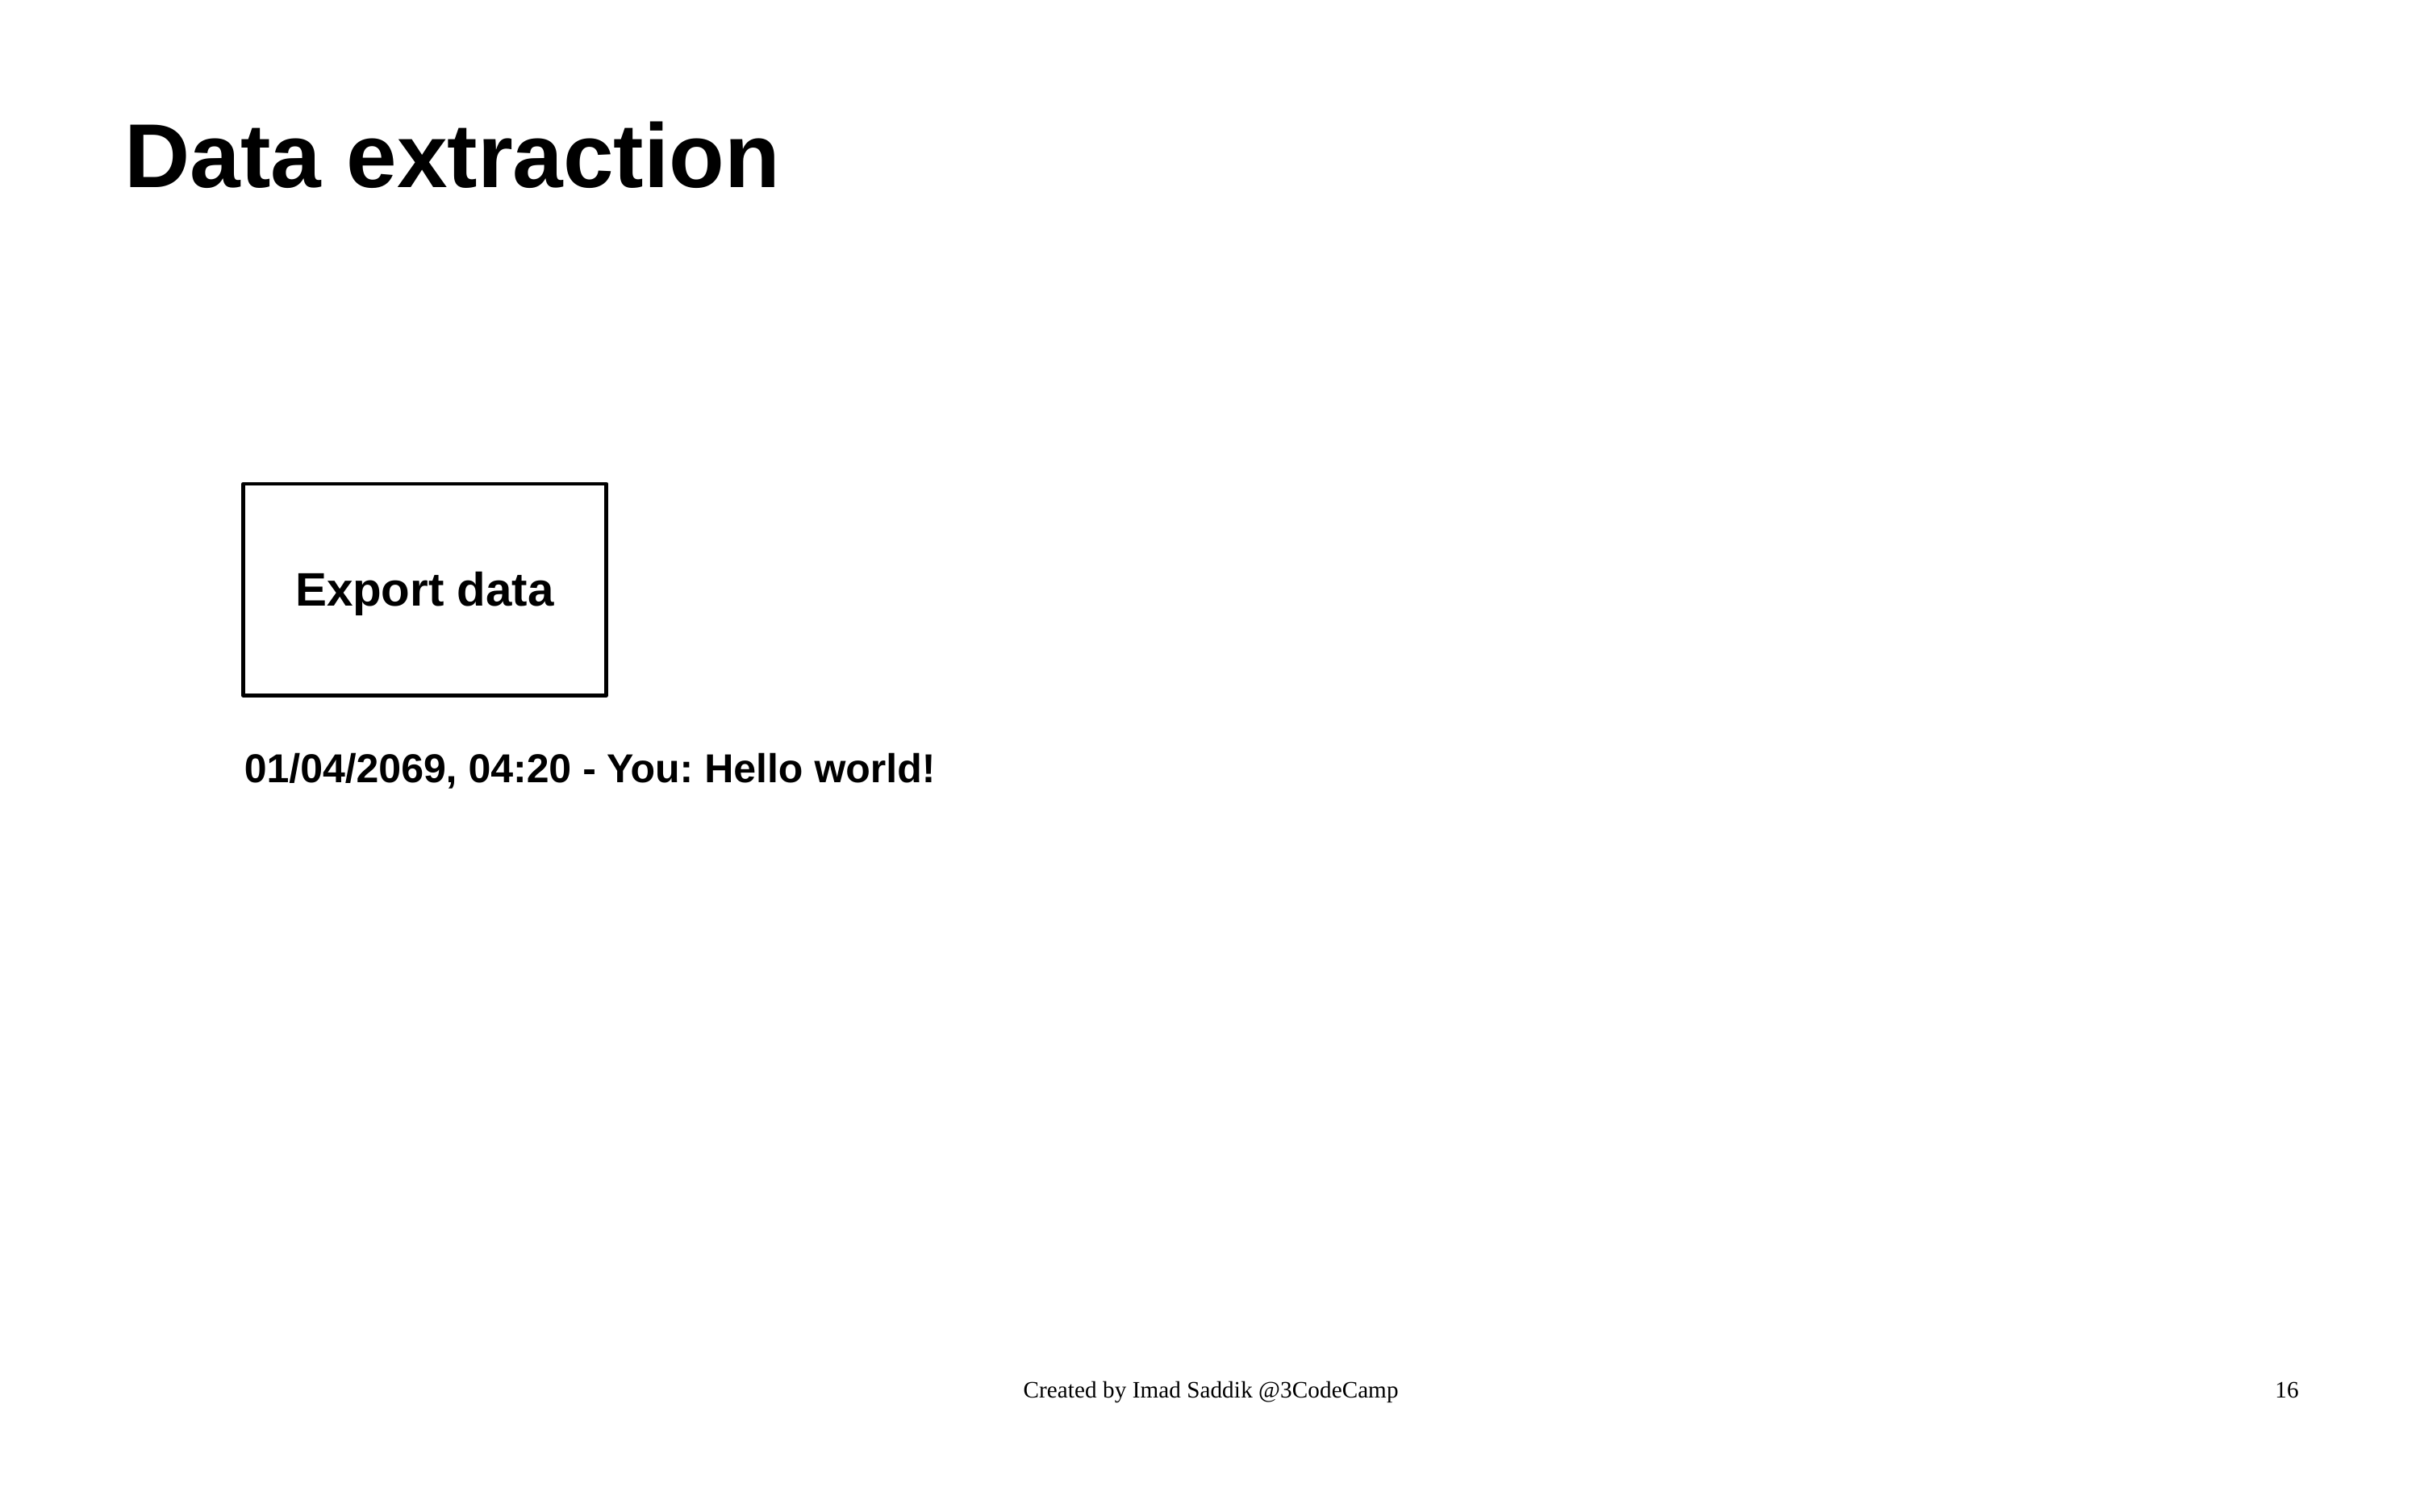

Data extraction
Export data
01/04/2069, 04:20 - You: Hello world!
Created by Imad Saddik @3CodeCamp
16